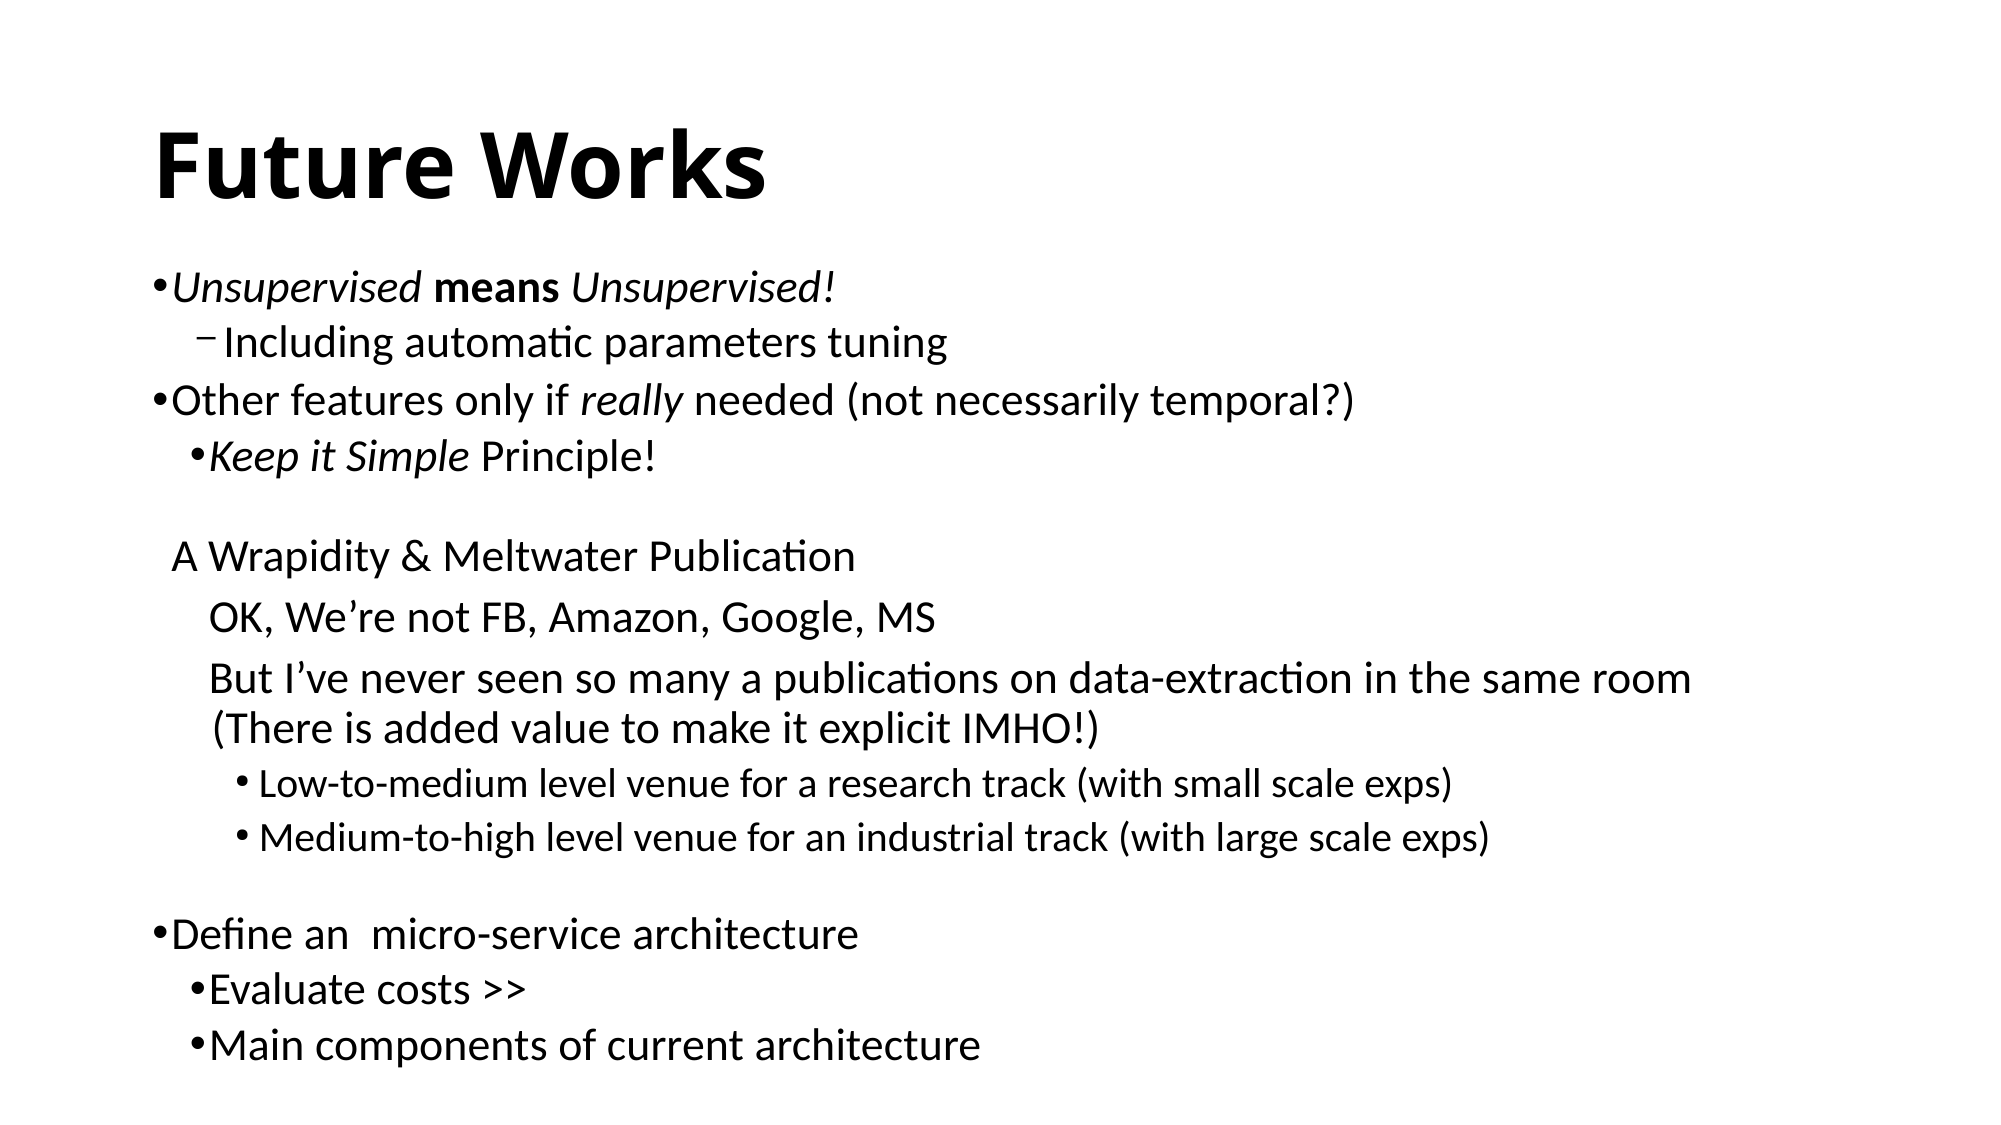

# Future Works
Unsupervised means Unsupervised!
Including automatic parameters tuning
Other features only if really needed (not necessarily temporal?)
Keep it Simple Principle!
A Wrapidity & Meltwater Publication
OK, We’re not FB, Amazon, Google, MS
But I’ve never seen so many a publications on data-extraction in the same room
(There is added value to make it explicit IMHO!)
Low-to-medium level venue for a research track (with small scale exps)
Medium-to-high level venue for an industrial track (with large scale exps)
Define an micro-service architecture
Evaluate costs >>
Main components of current architecture